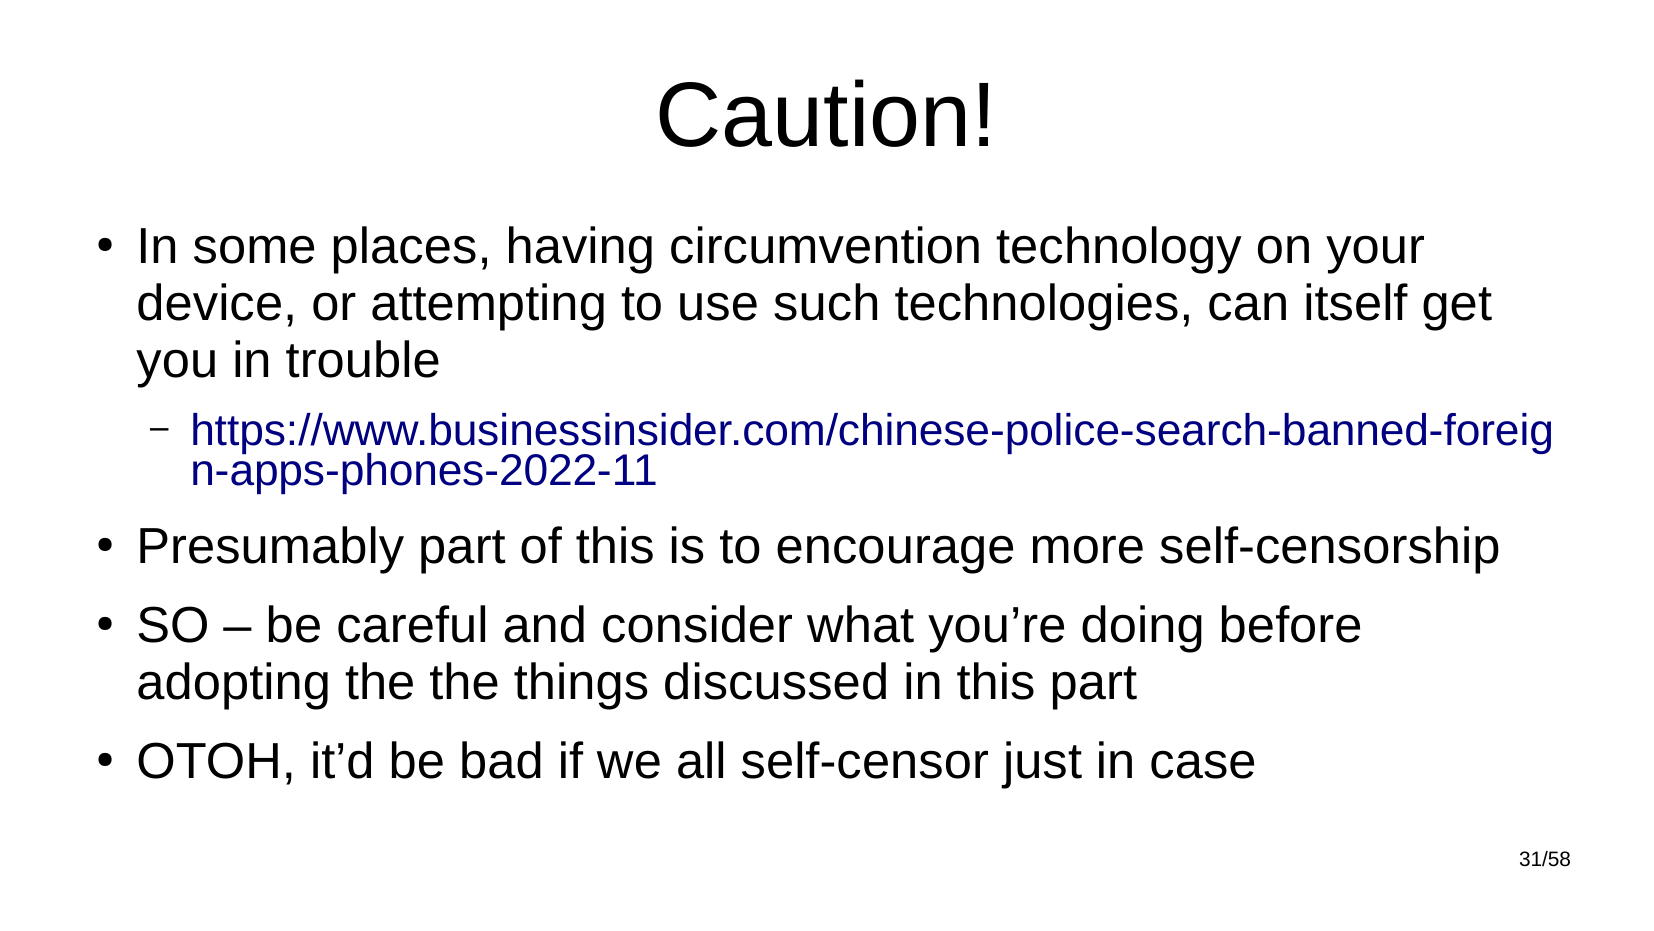

# Caution!
In some places, having circumvention technology on your device, or attempting to use such technologies, can itself get you in trouble
https://www.businessinsider.com/chinese-police-search-banned-foreign-apps-phones-2022-11
Presumably part of this is to encourage more self-censorship
SO – be careful and consider what you’re doing before adopting the the things discussed in this part
OTOH, it’d be bad if we all self-censor just in case
31